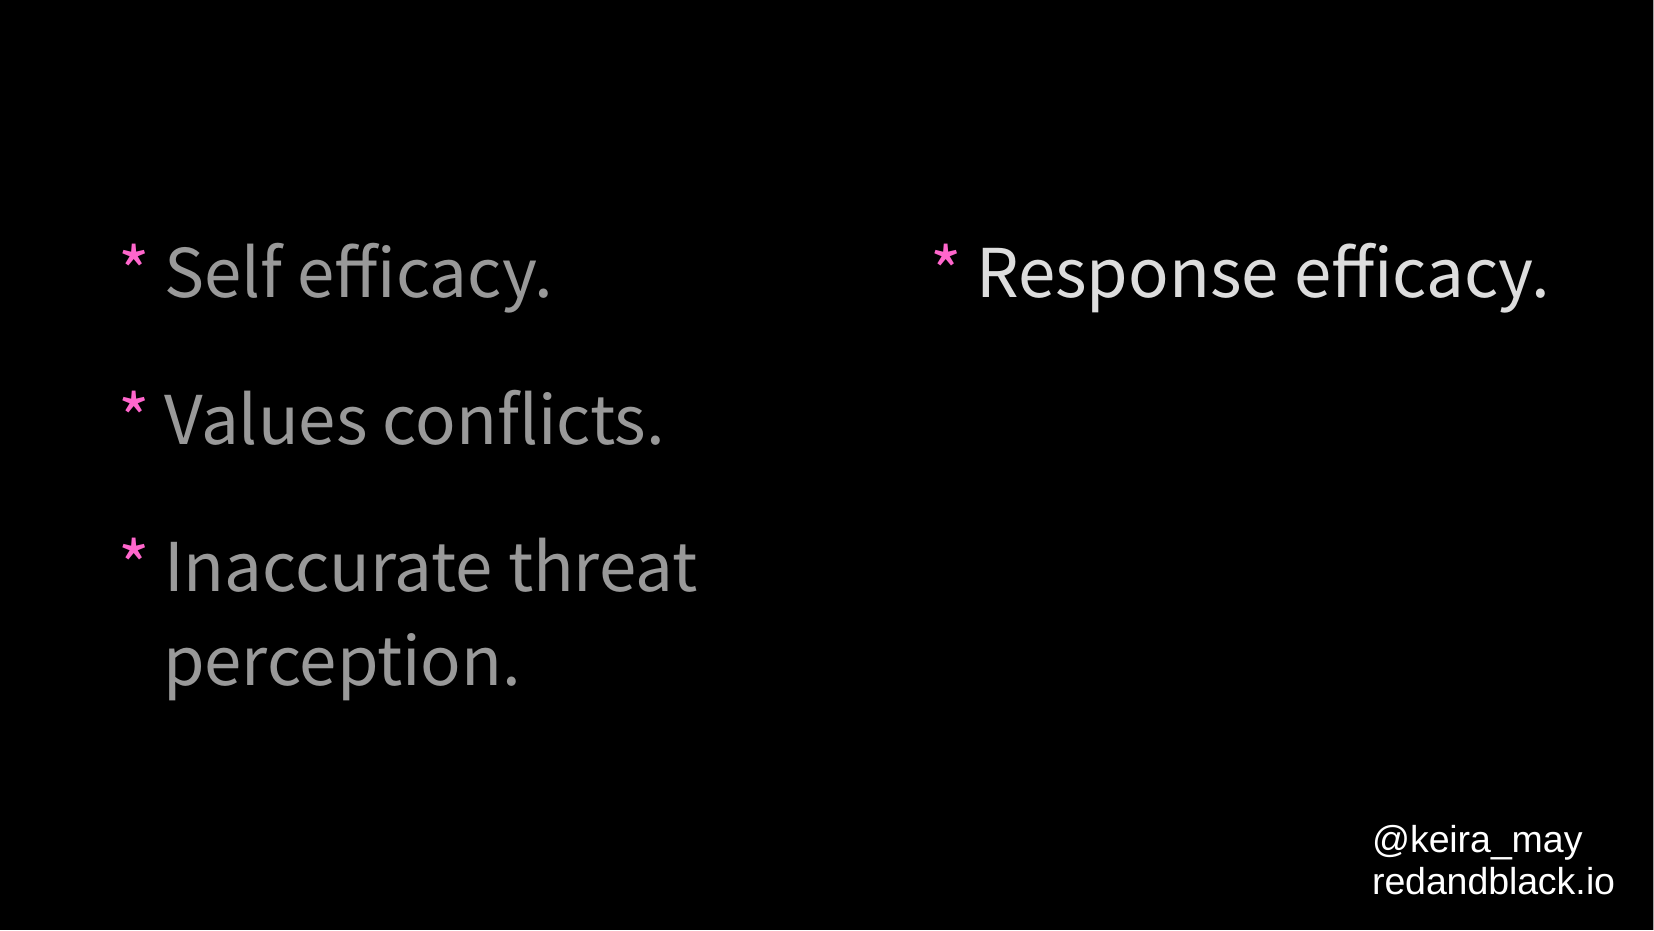

# * Self efficacy. 					* Response efficacy. * Values conflicts. * Inaccurate threat perception.
@keira_may
redandblack.io